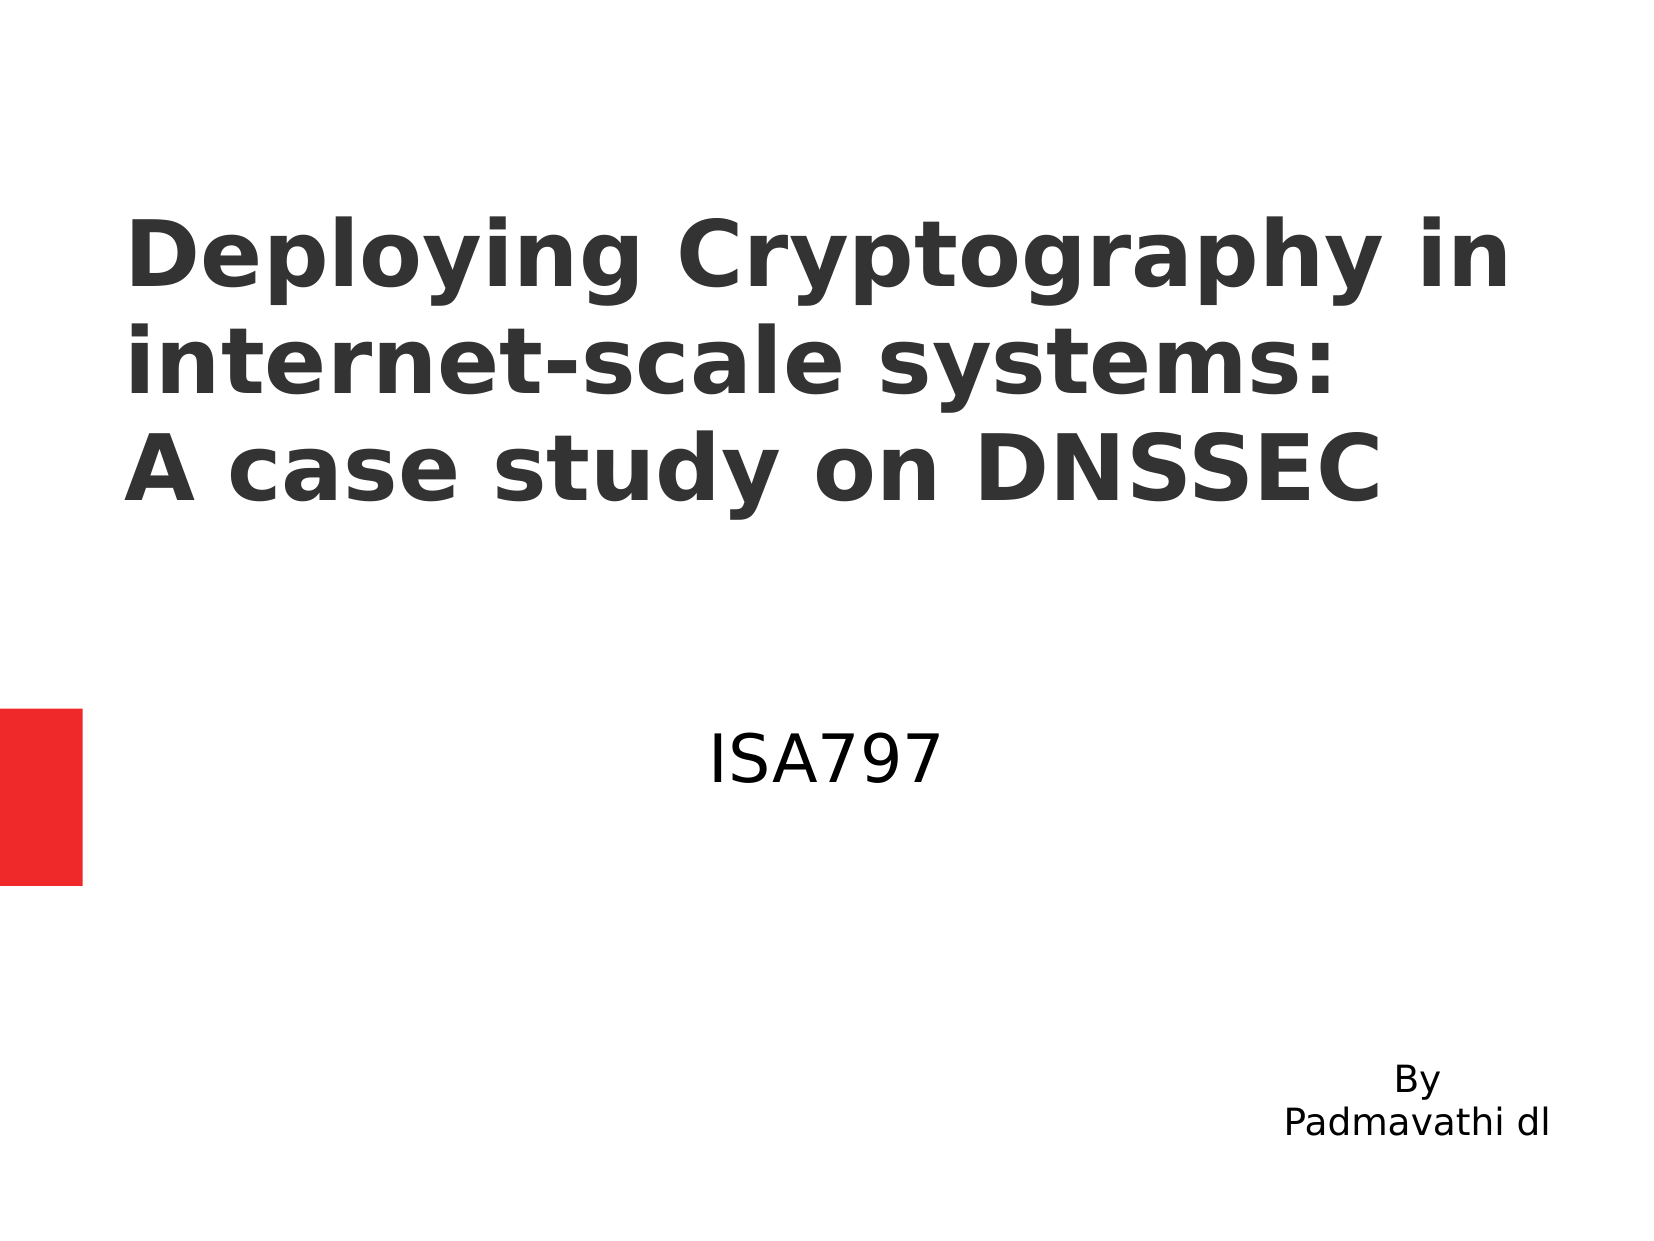

# Deploying Cryptography in internet-scale systems: A case study on DNSSEC
ISA797
By
Padmavathi dl